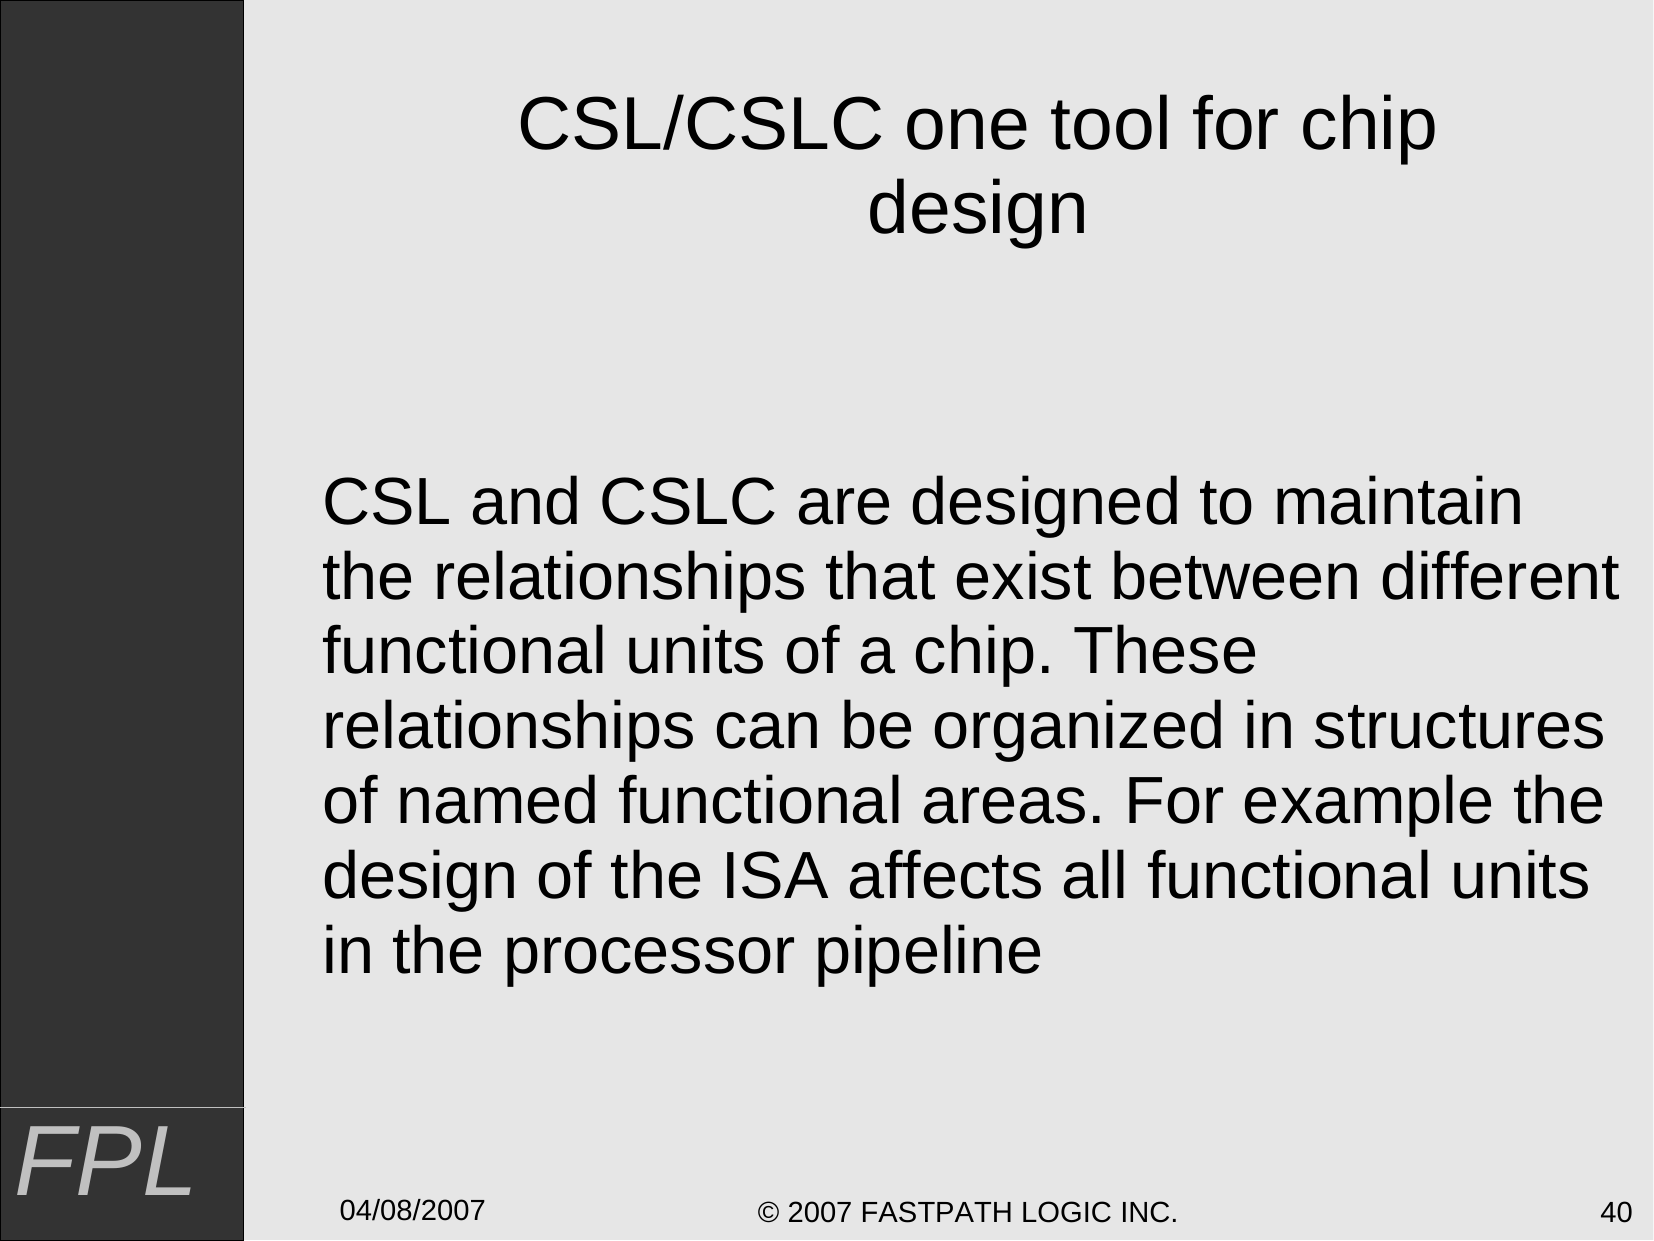

# CSL/CSLC one tool for chip design
CSL and CSLC are designed to maintain the relationships that exist between different functional units of a chip. These relationships can be organized in structures of named functional areas. For example the design of the ISA affects all functional units in the processor pipeline
04/08/2007
40
© 2007 FASTPATH LOGIC INC.